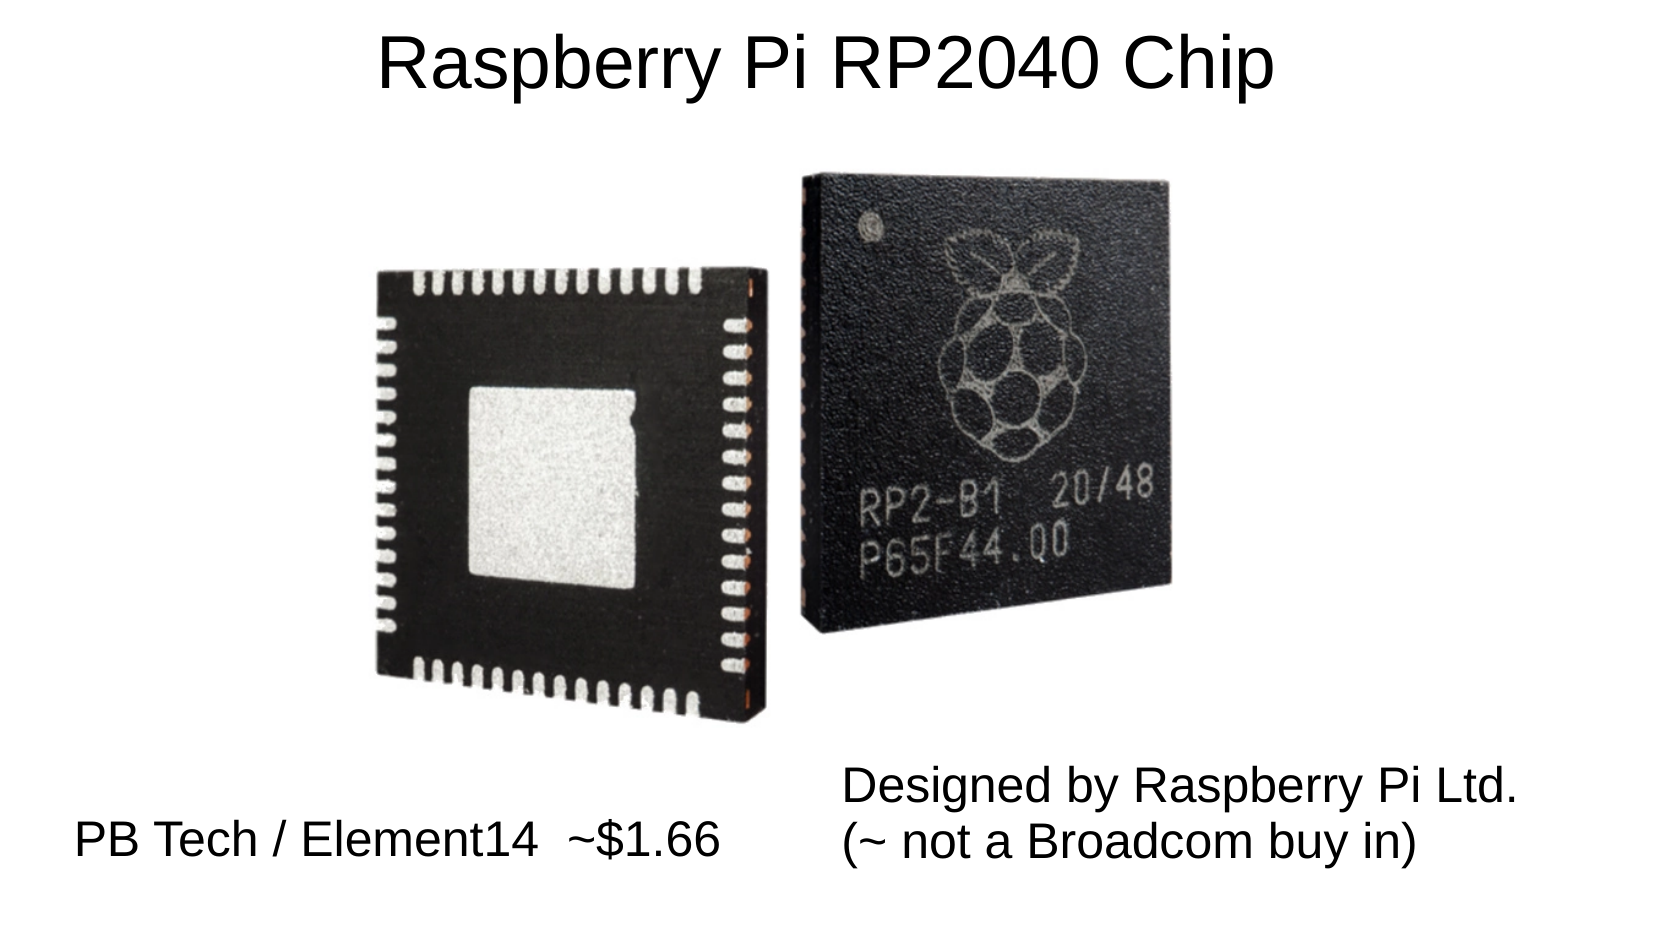

# Raspberry Pi RP2040 Chip
PB Tech / Element14 ~$1.66
Designed by Raspberry Pi Ltd.
(~ not a Broadcom buy in)